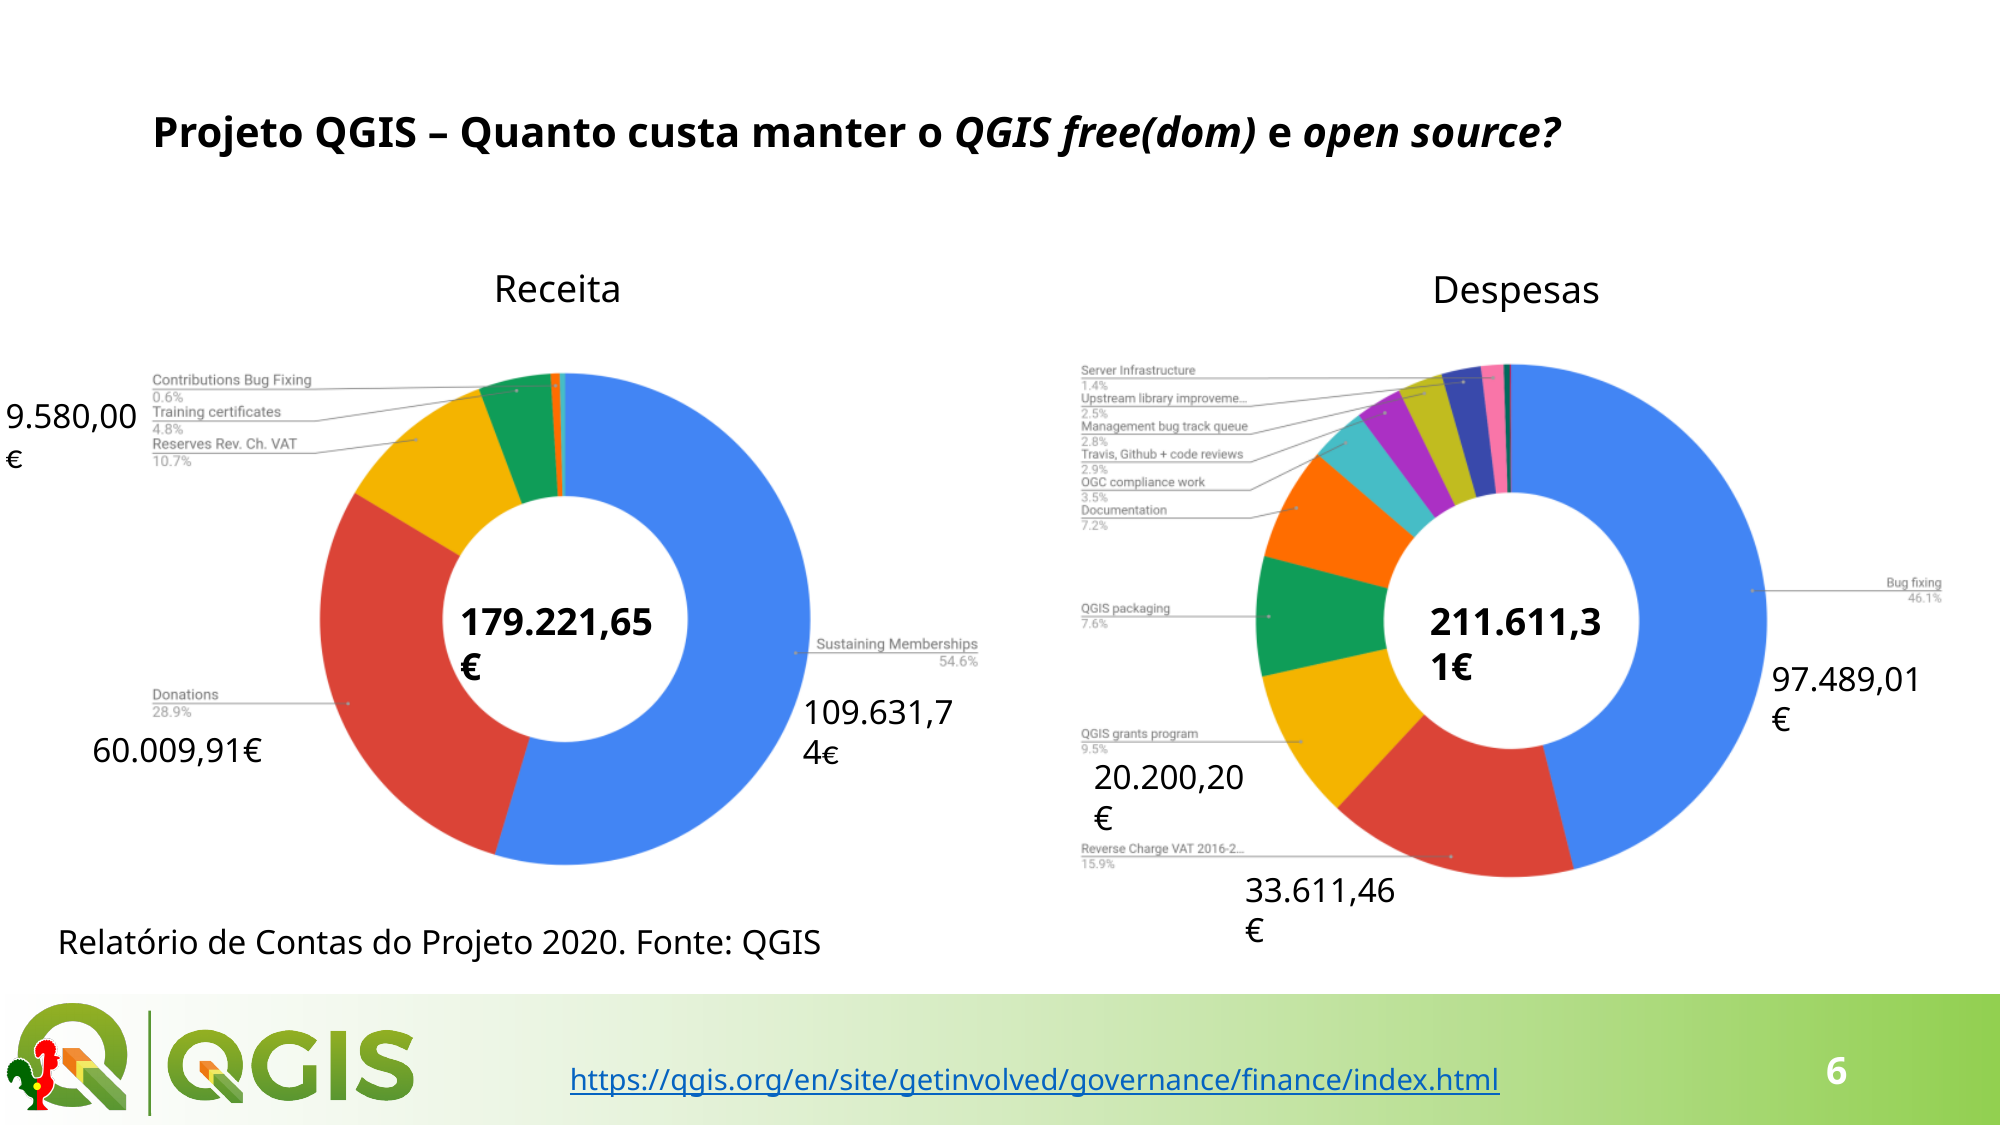

# Projeto QGIS – Quanto custa manter o QGIS free(dom) e open source?
Receita
Despesas
9.580,00€
179.221,65€
211.611,31€
97.489,01 €
109.631,74€
60.009,91€
20.200,20€
33.611,46€
Relatório de Contas do Projeto 2020. Fonte: QGIS
https://qgis.org/en/site/getinvolved/governance/finance/index.html